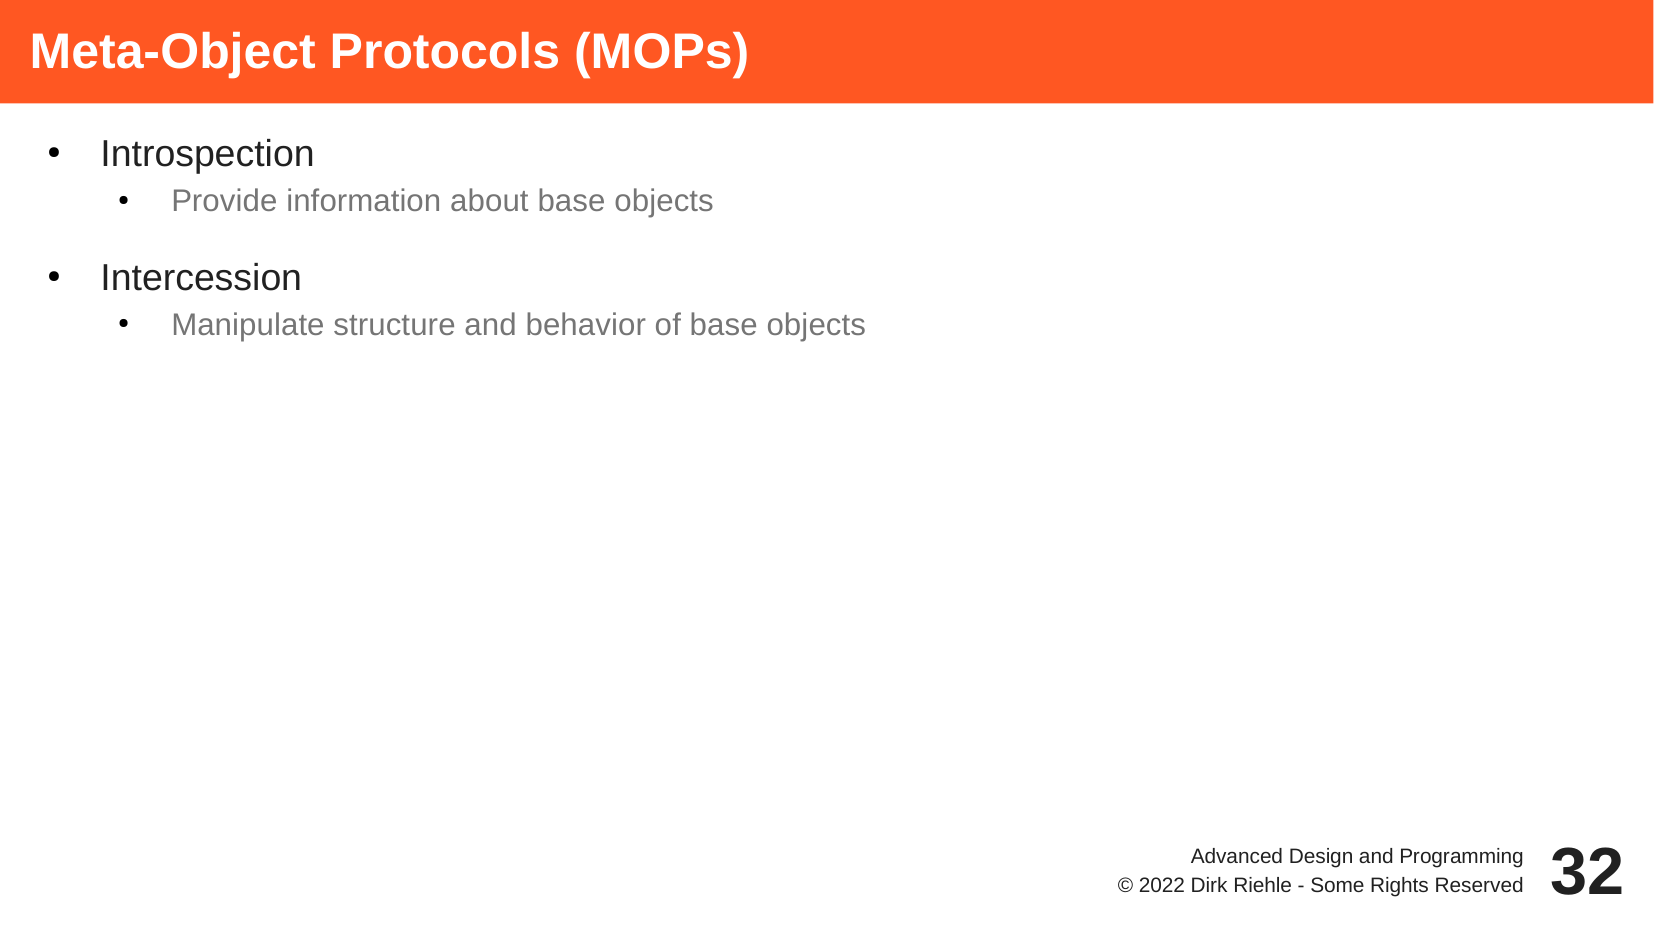

# Meta-Object Protocols (MOPs)
Introspection
Provide information about base objects
Intercession
Manipulate structure and behavior of base objects
Advanced Design and Programming
32
© 2022 Dirk Riehle - Some Rights Reserved